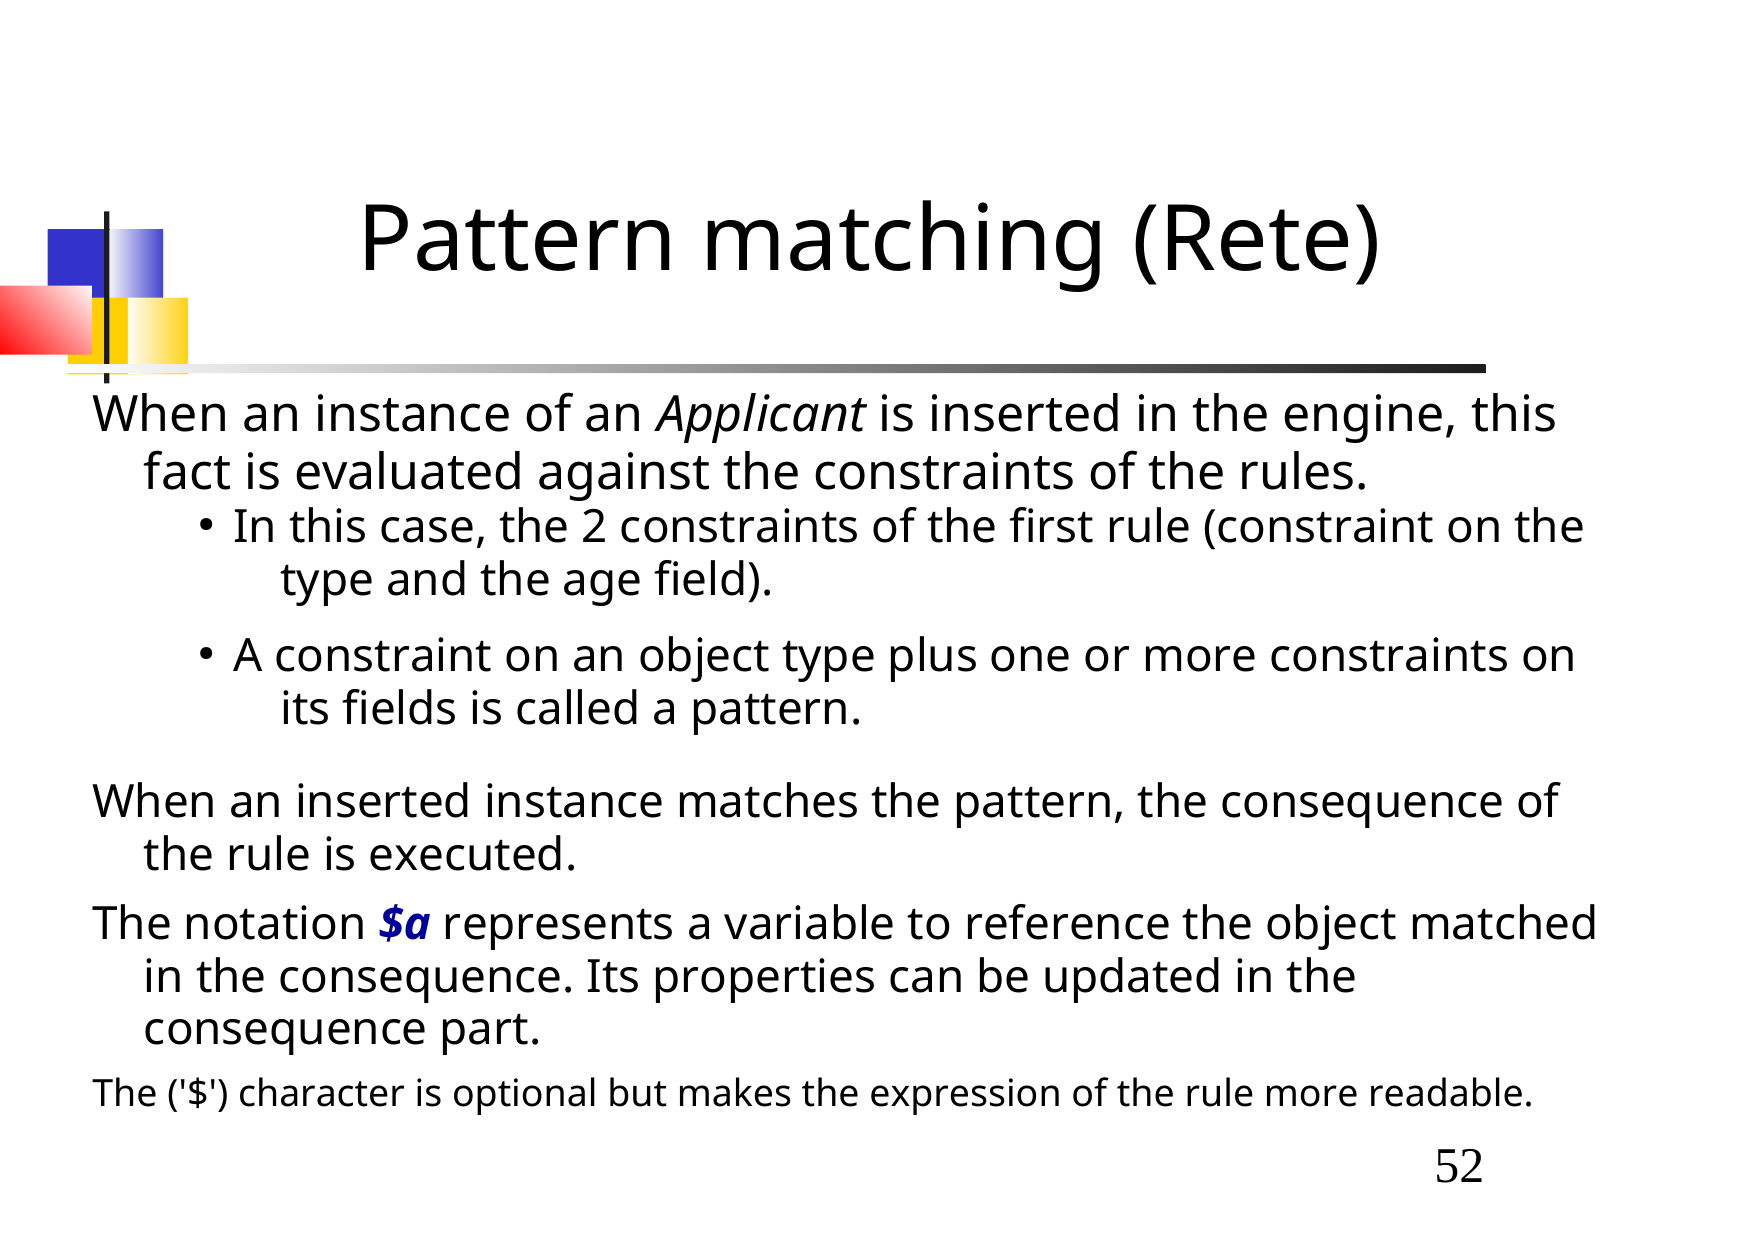

# Pattern matching (Rete)
When an instance of an Applicant is inserted in the engine, this fact is evaluated against the constraints of the rules.
In this case, the 2 constraints of the first rule (constraint on the type and the age field).
A constraint on an object type plus one or more constraints on its fields is called a pattern.
When an inserted instance matches the pattern, the consequence of the rule is executed.
The notation $a represents a variable to reference the object matched in the consequence. Its properties can be updated in the consequence part.
The ('$') character is optional but makes the expression of the rule more readable.